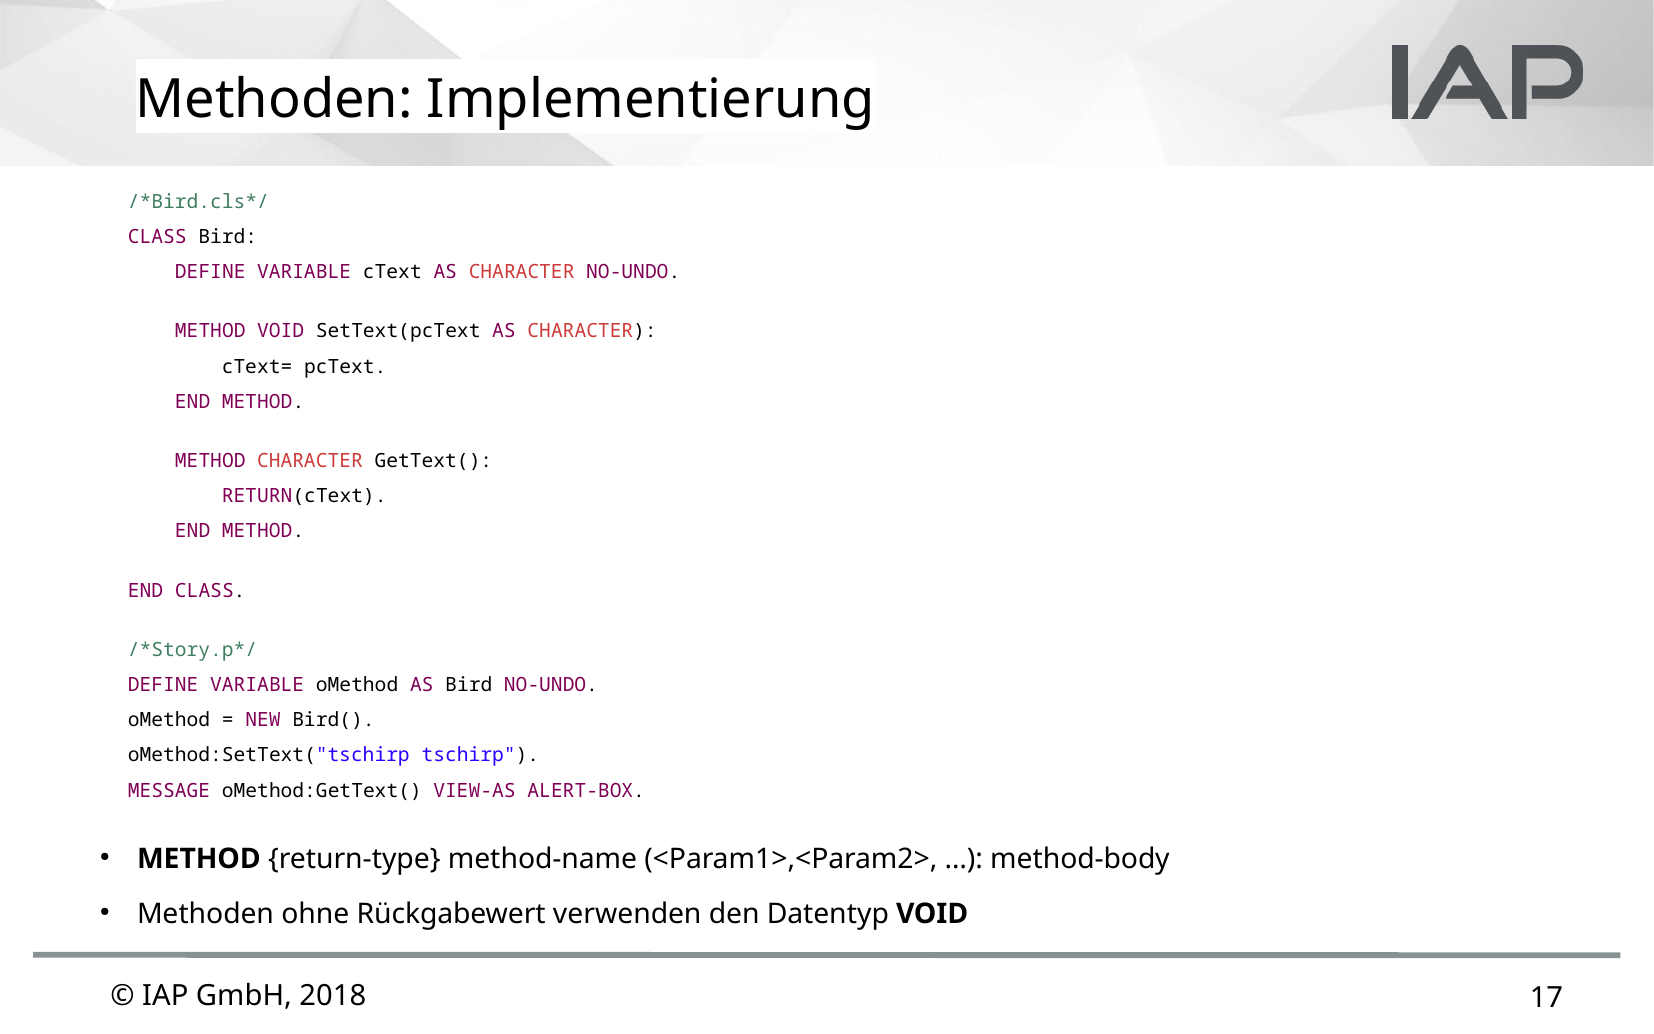

# Methoden: Implementierung
/*Bird.cls*/
CLASS Bird:
 DEFINE VARIABLE cText AS CHARACTER NO-UNDO.
 METHOD VOID SetText(pcText AS CHARACTER):
 cText= pcText.
 END METHOD.
 METHOD CHARACTER GetText():
 RETURN(cText).
 END METHOD.
END CLASS.
/*Story.p*/
DEFINE VARIABLE oMethod AS Bird NO-UNDO.
oMethod = NEW Bird().
oMethod:SetText("tschirp tschirp").
MESSAGE oMethod:GetText() VIEW-AS ALERT-BOX.
METHOD {return-type} method-name (<Param1>,<Param2>, …): method-body
Methoden ohne Rückgabewert verwenden den Datentyp VOID
© IAP GmbH, 2018
17